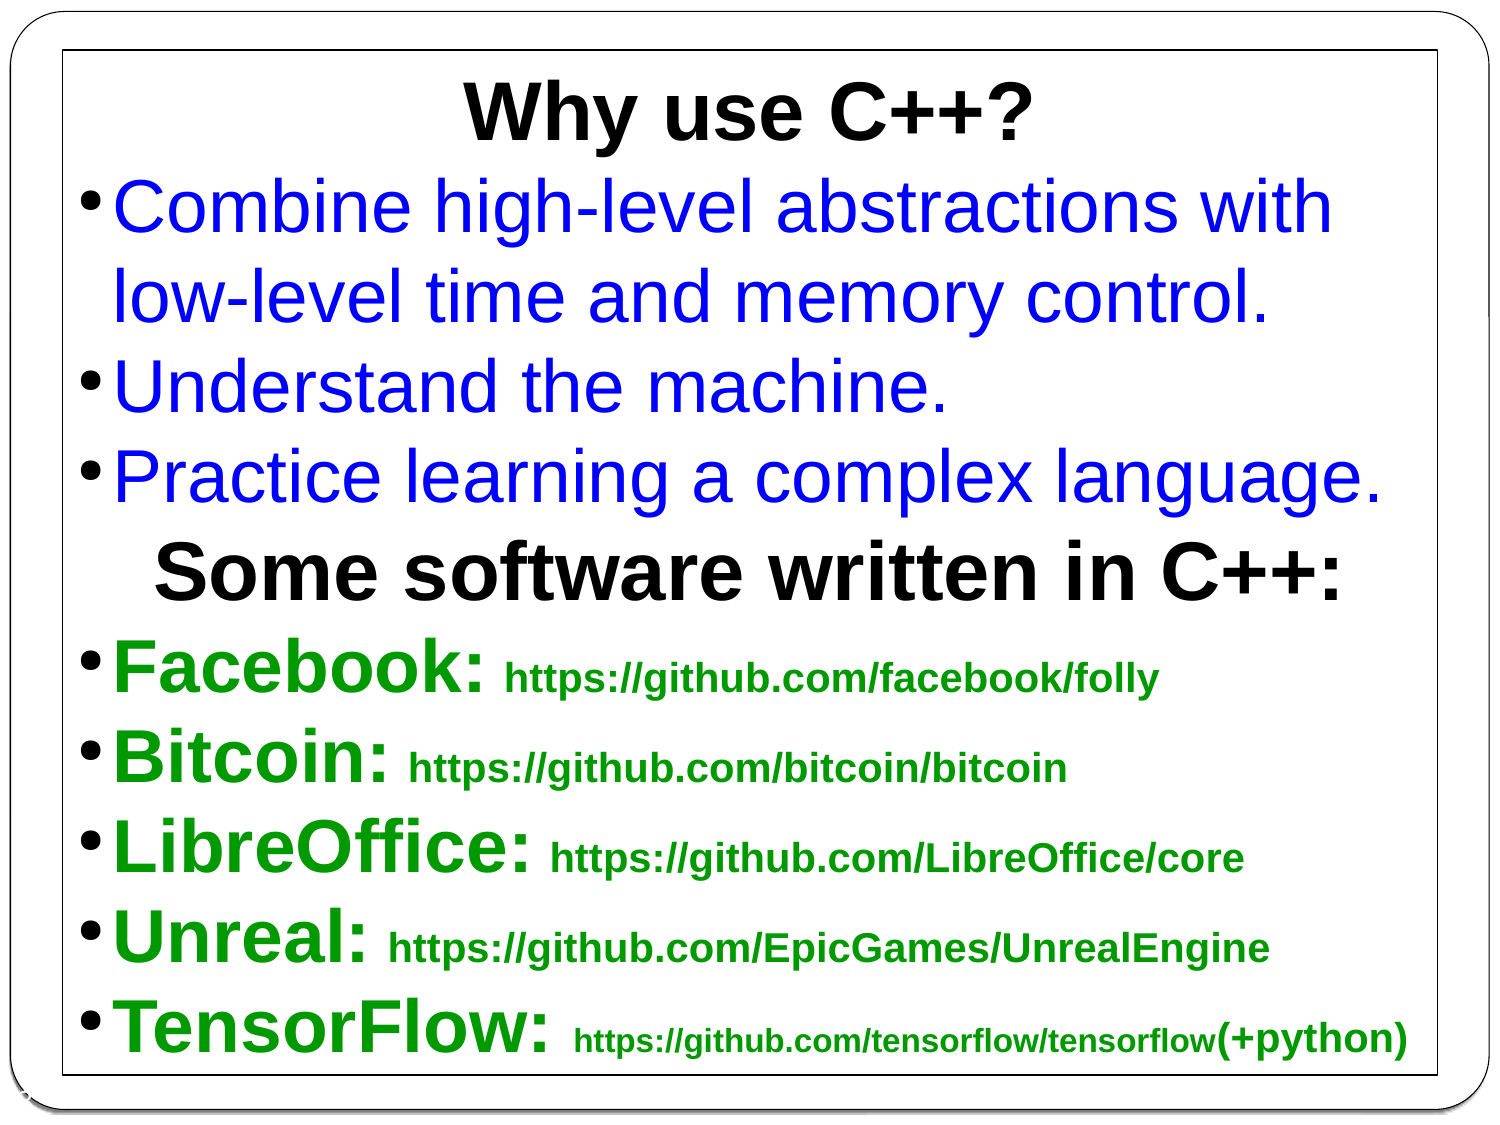

Why use C++?
Combine high-level abstractions with low-level time and memory control.
Understand the machine.
Practice learning a complex language.
Some software written in C++:
Facebook: https://github.com/facebook/folly
Bitcoin: https://github.com/bitcoin/bitcoin
LibreOffice: https://github.com/LibreOffice/core
Unreal: https://github.com/EpicGames/UnrealEngine
TensorFlow: https://github.com/tensorflow/tensorflow(+python)